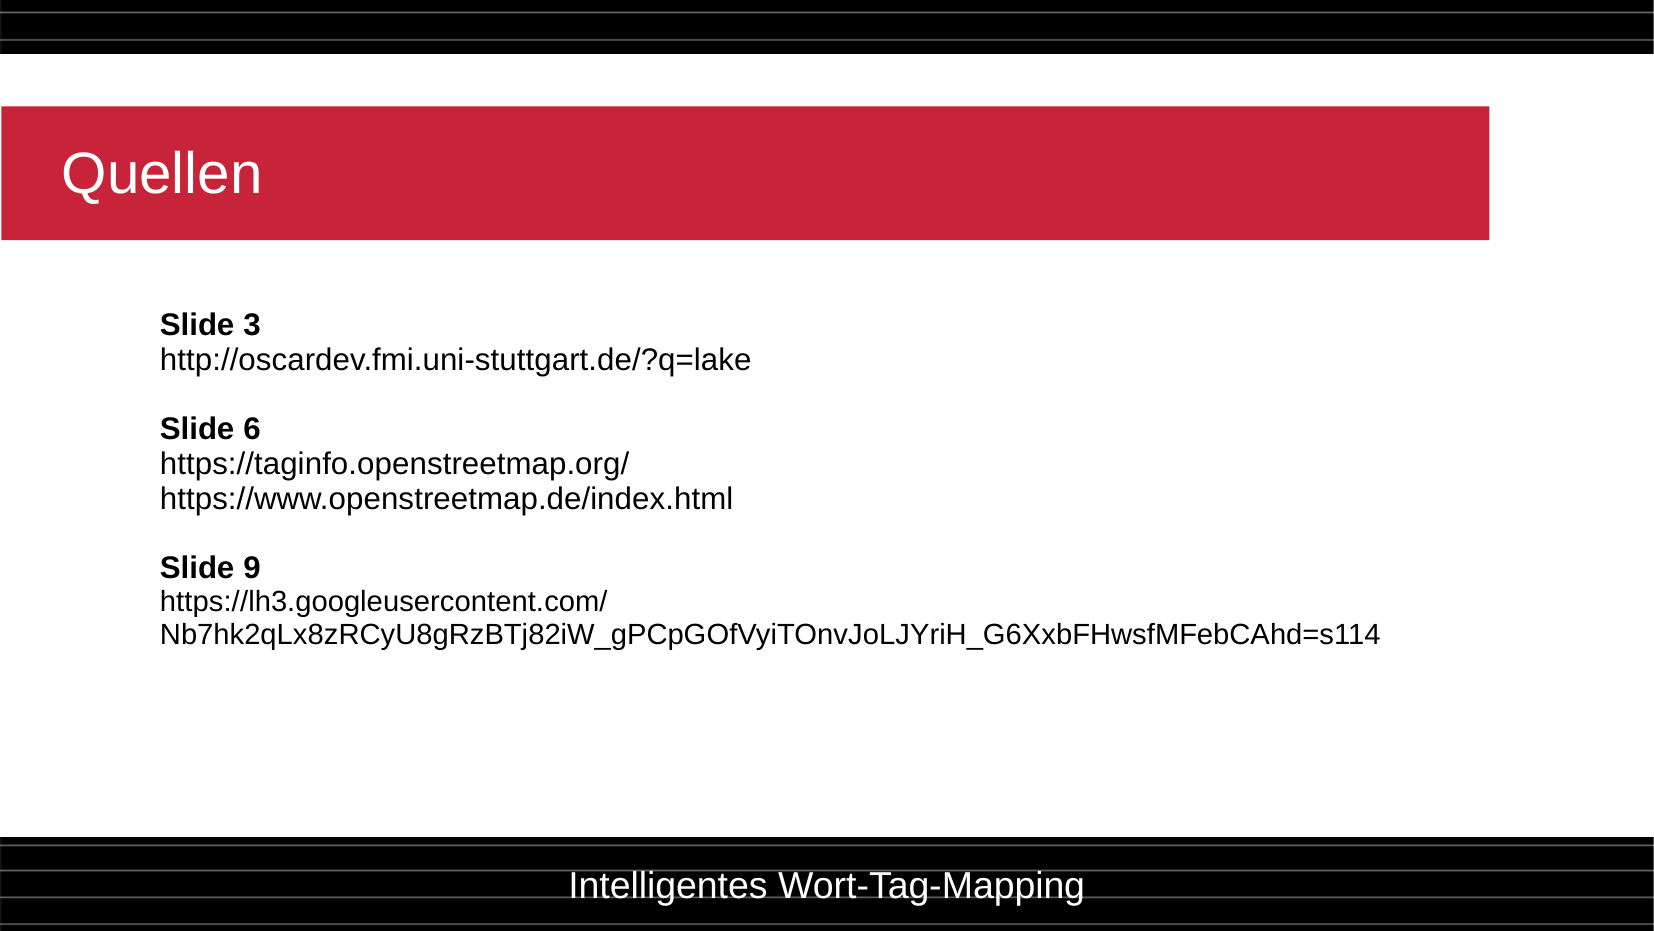

# Quellen
Slide 3
http://oscardev.fmi.uni-stuttgart.de/?q=lake
Slide 6
https://taginfo.openstreetmap.org/
https://www.openstreetmap.de/index.html
Slide 9
https://lh3.googleusercontent.com/Nb7hk2qLx8zRCyU8gRzBTj82iW_gPCpGOfVyiTOnvJoLJYriH_G6XxbFHwsfMFebCAhd=s114